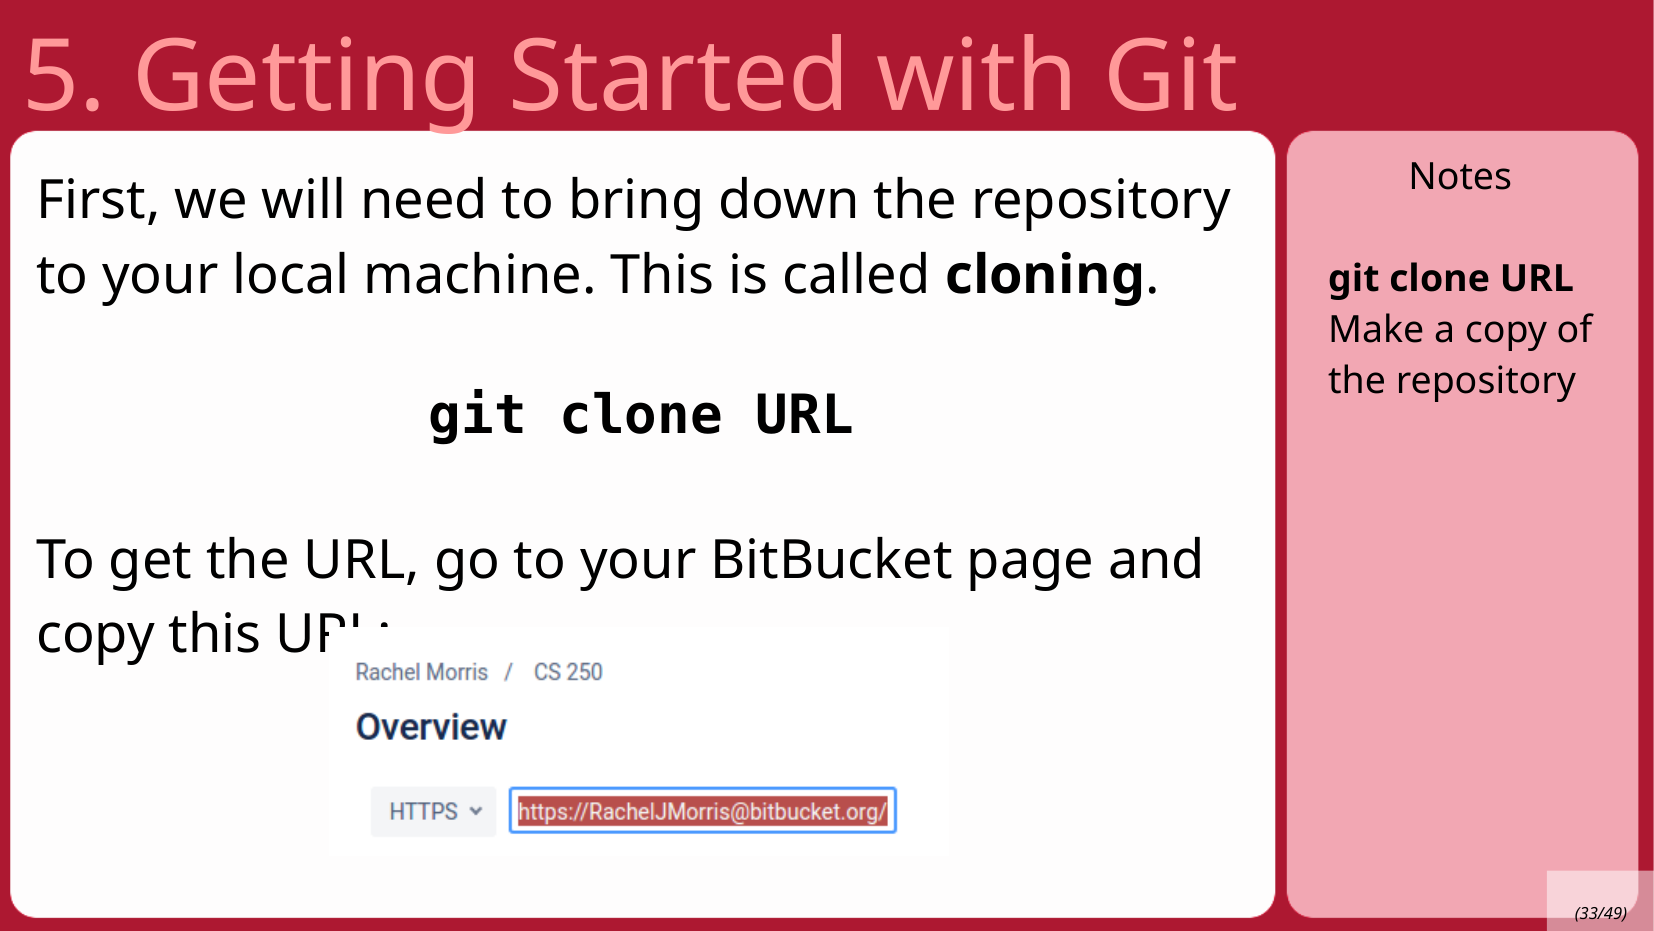

# 5. Getting Started with Git
Notes
git clone URL
Make a copy of the repository
First, we will need to bring down the repository to your local machine. This is called cloning.
git clone URL
To get the URL, go to your BitBucket page and copy this URL: